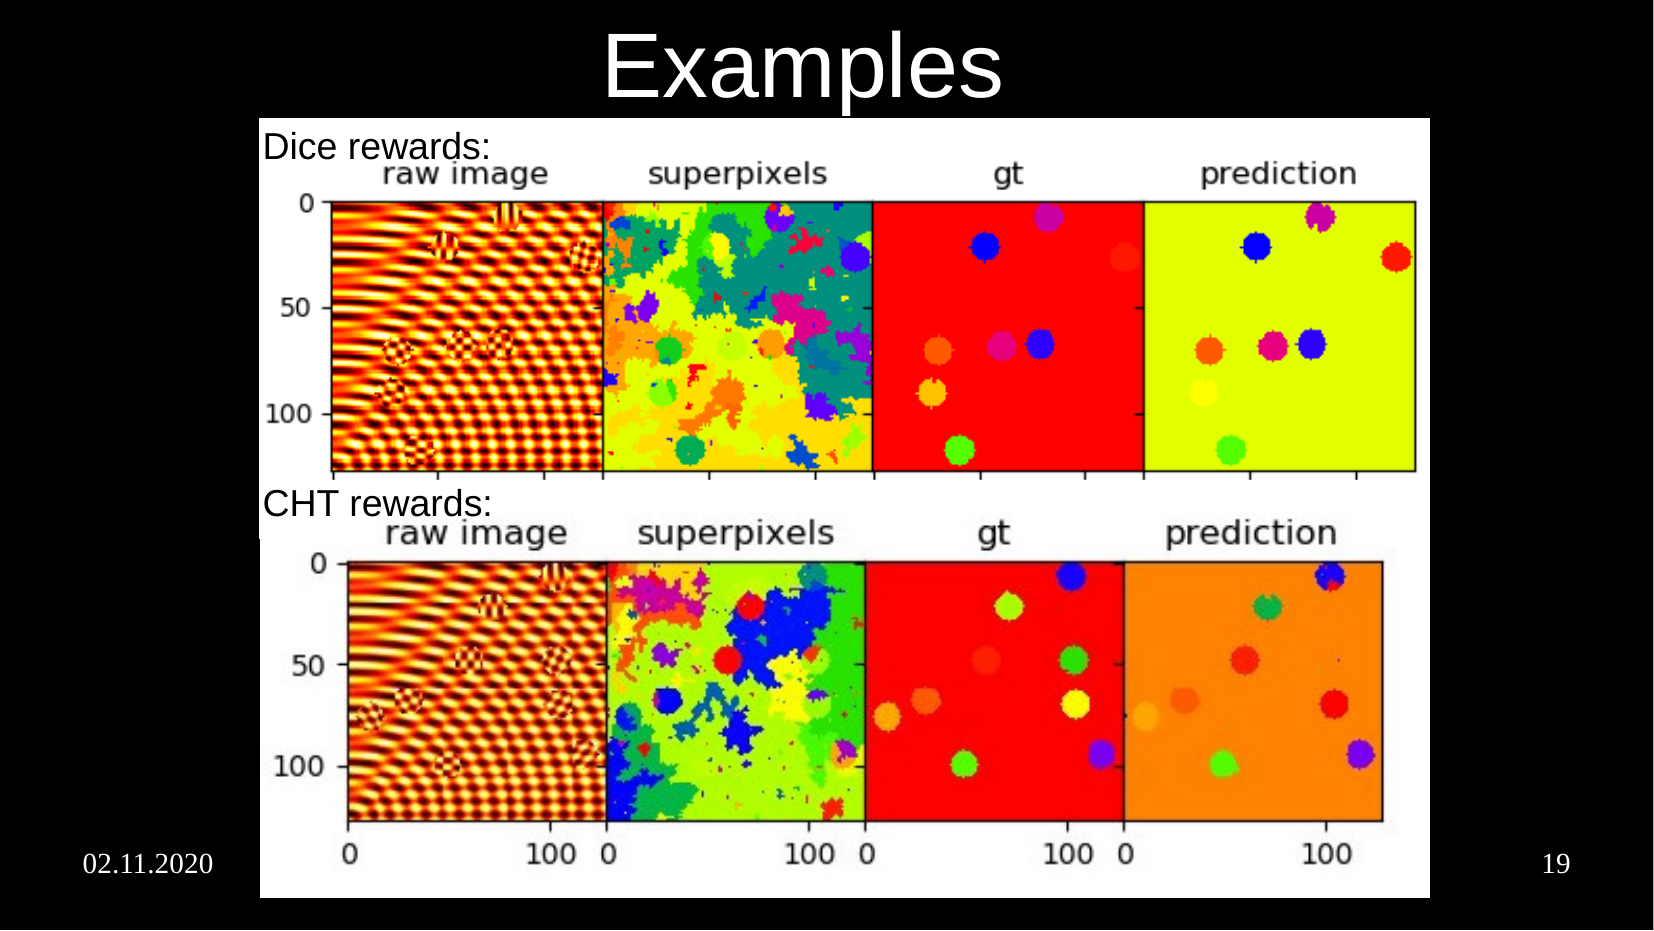

# Examples
Dice rewards:
CHT rewards:
19